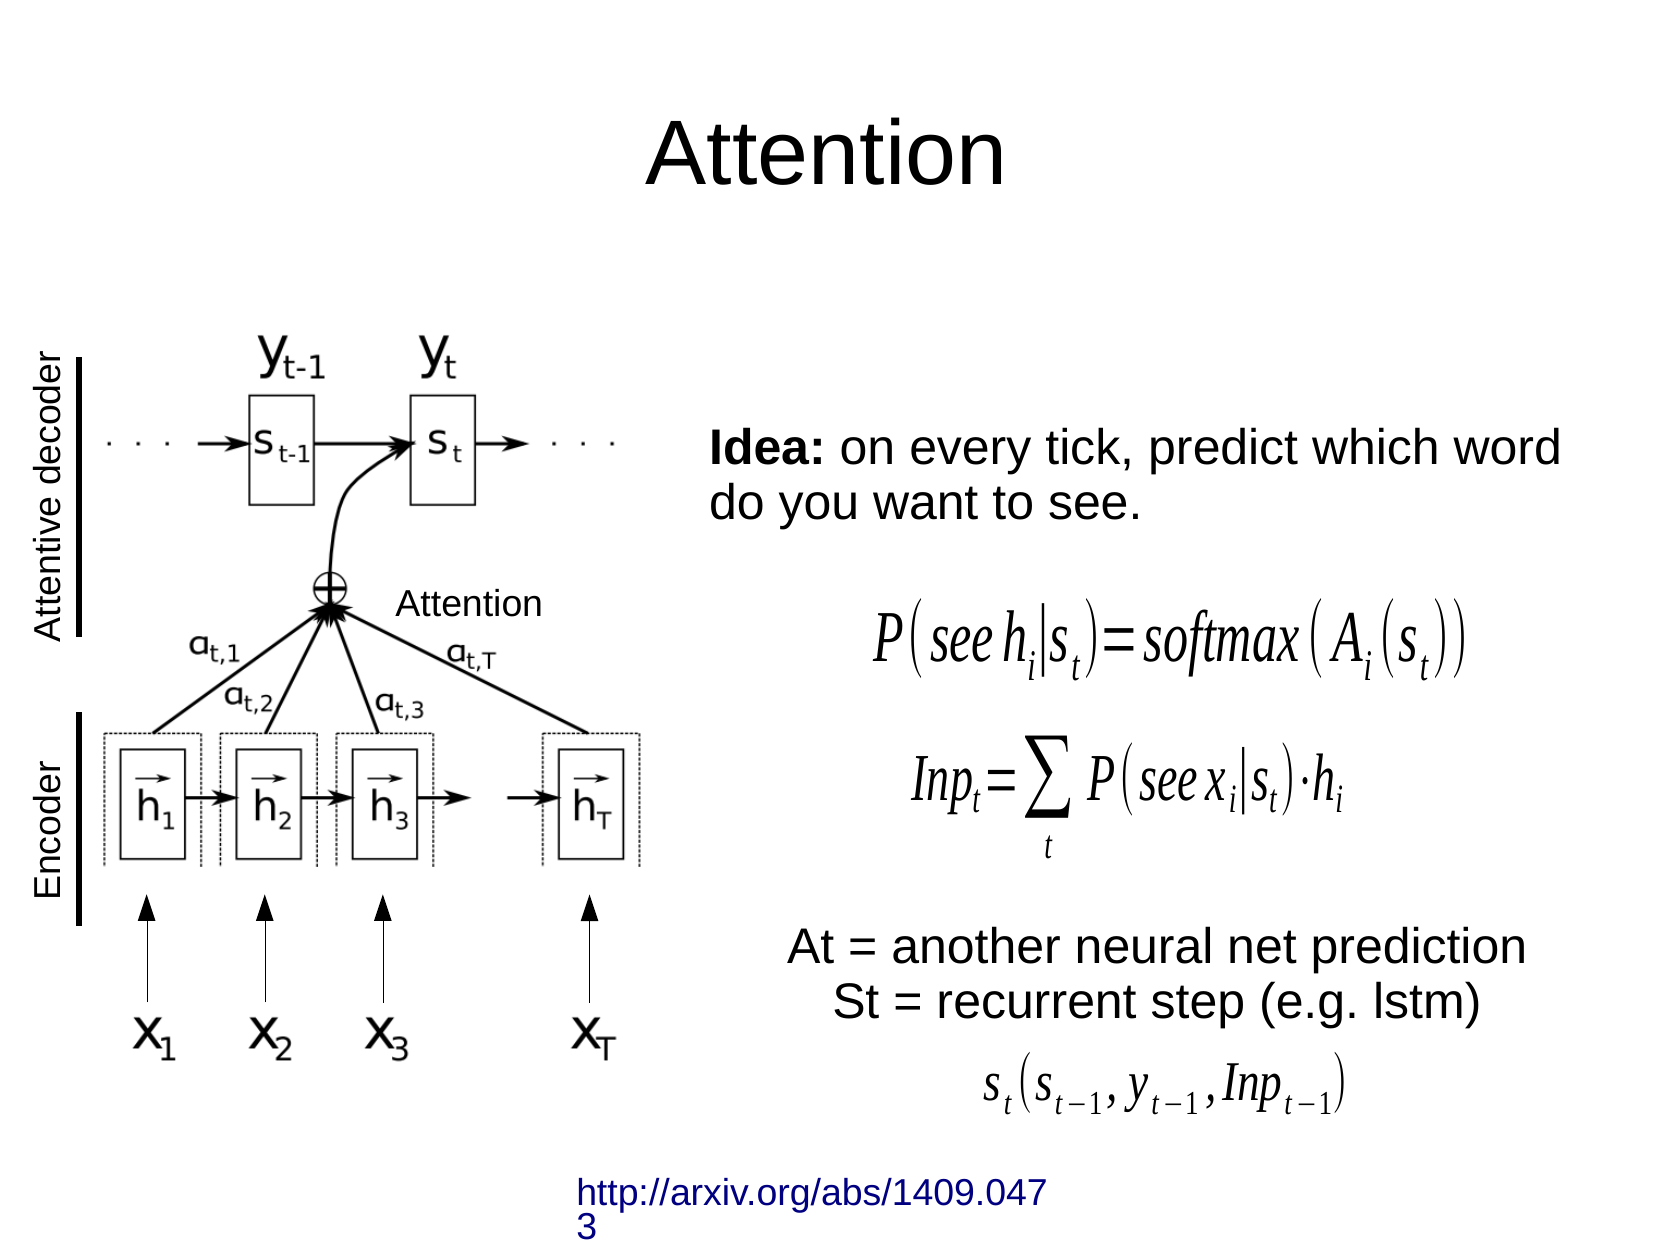

# Attention
Idea: on every tick, predict which word do you want to see.
Attentive decoder
Attention
Encoder
At = another neural net prediction
St = recurrent step (e.g. lstm)
http://arxiv.org/abs/1409.0473